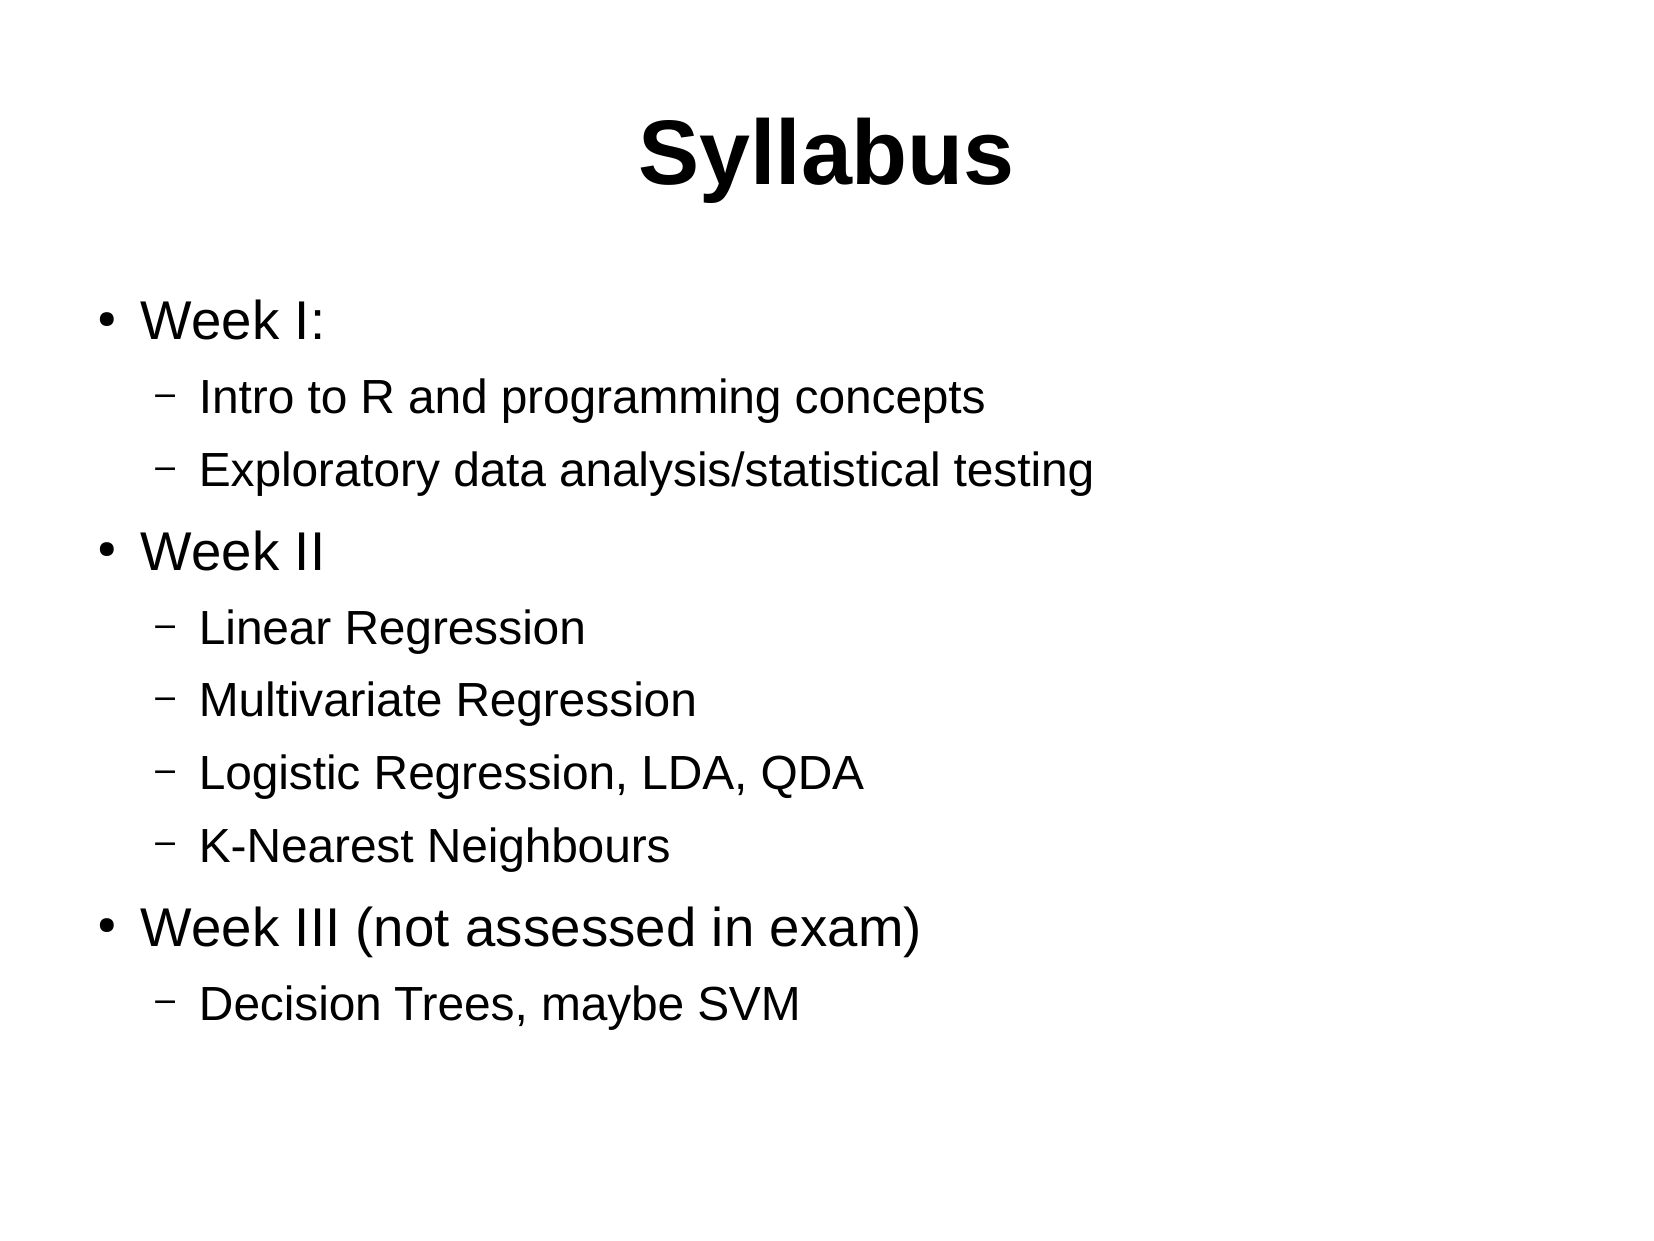

# Syllabus
Week I:
Intro to R and programming concepts
Exploratory data analysis/statistical testing
Week II
Linear Regression
Multivariate Regression
Logistic Regression, LDA, QDA
K-Nearest Neighbours
Week III (not assessed in exam)
Decision Trees, maybe SVM